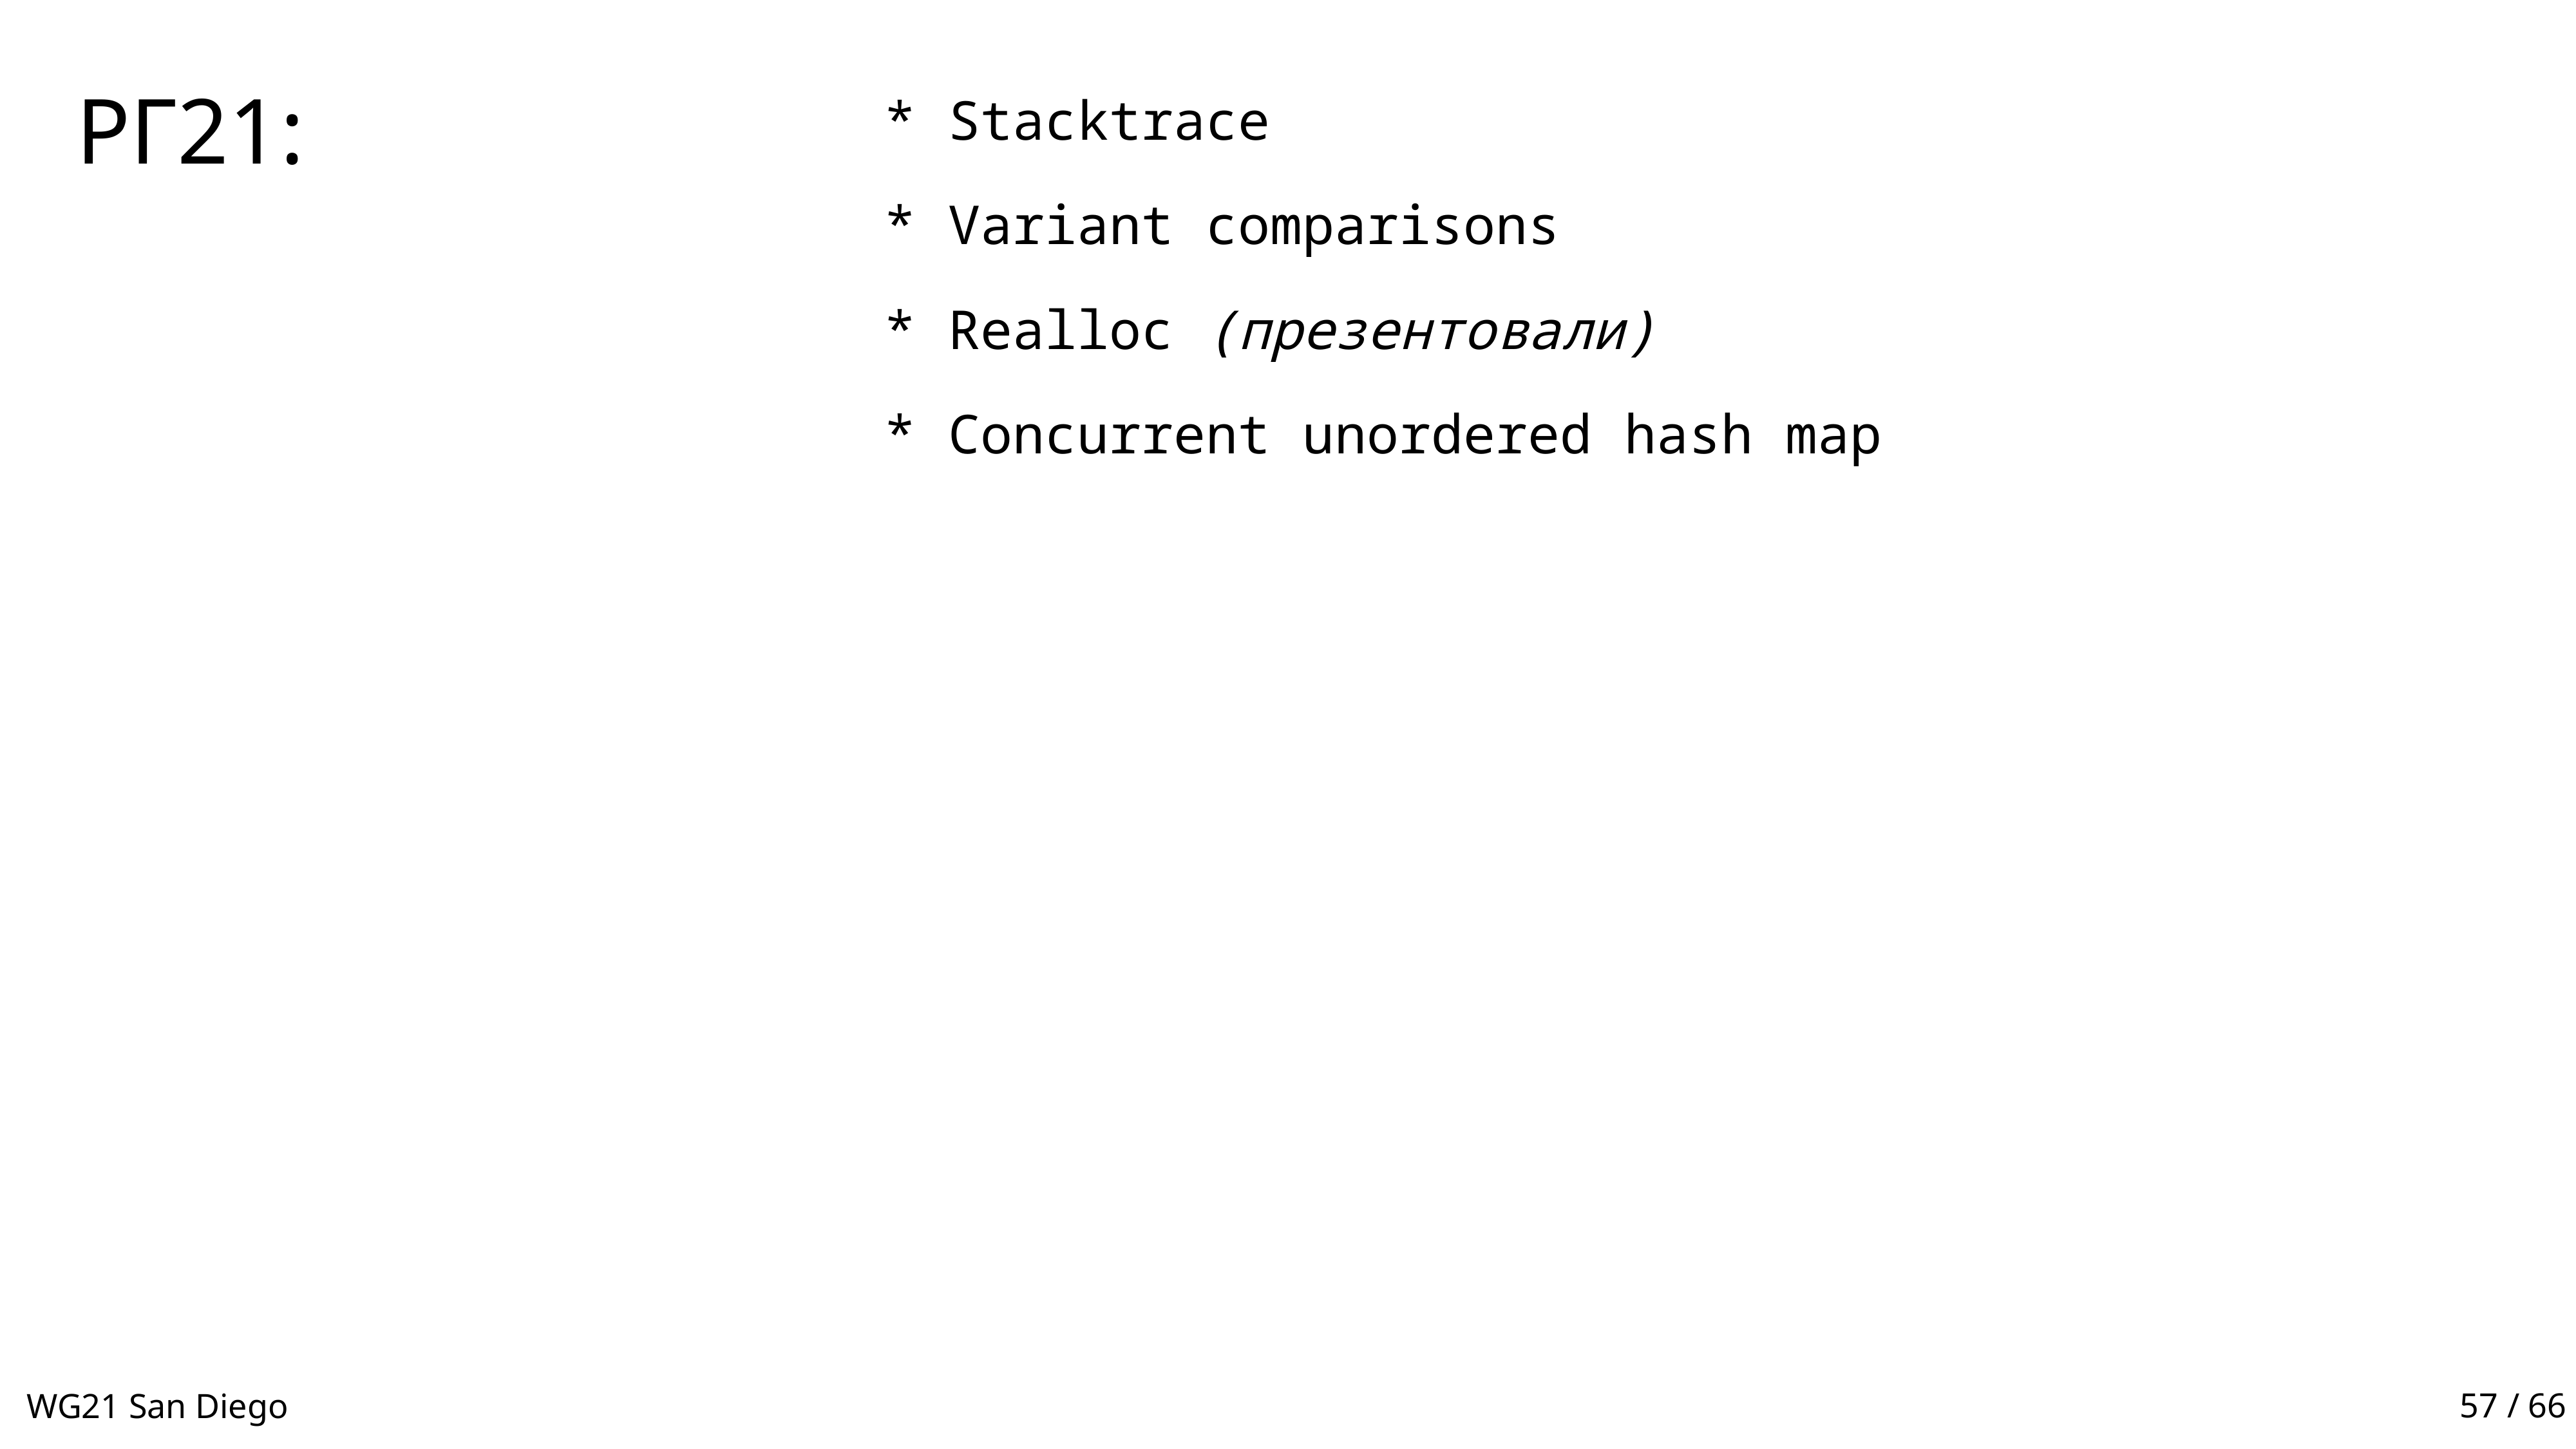

# РГ21:
* Stacktrace
* Variant comparisons
* Realloc (презентовали)
* Concurrent unordered hash map
WG21 San Diego